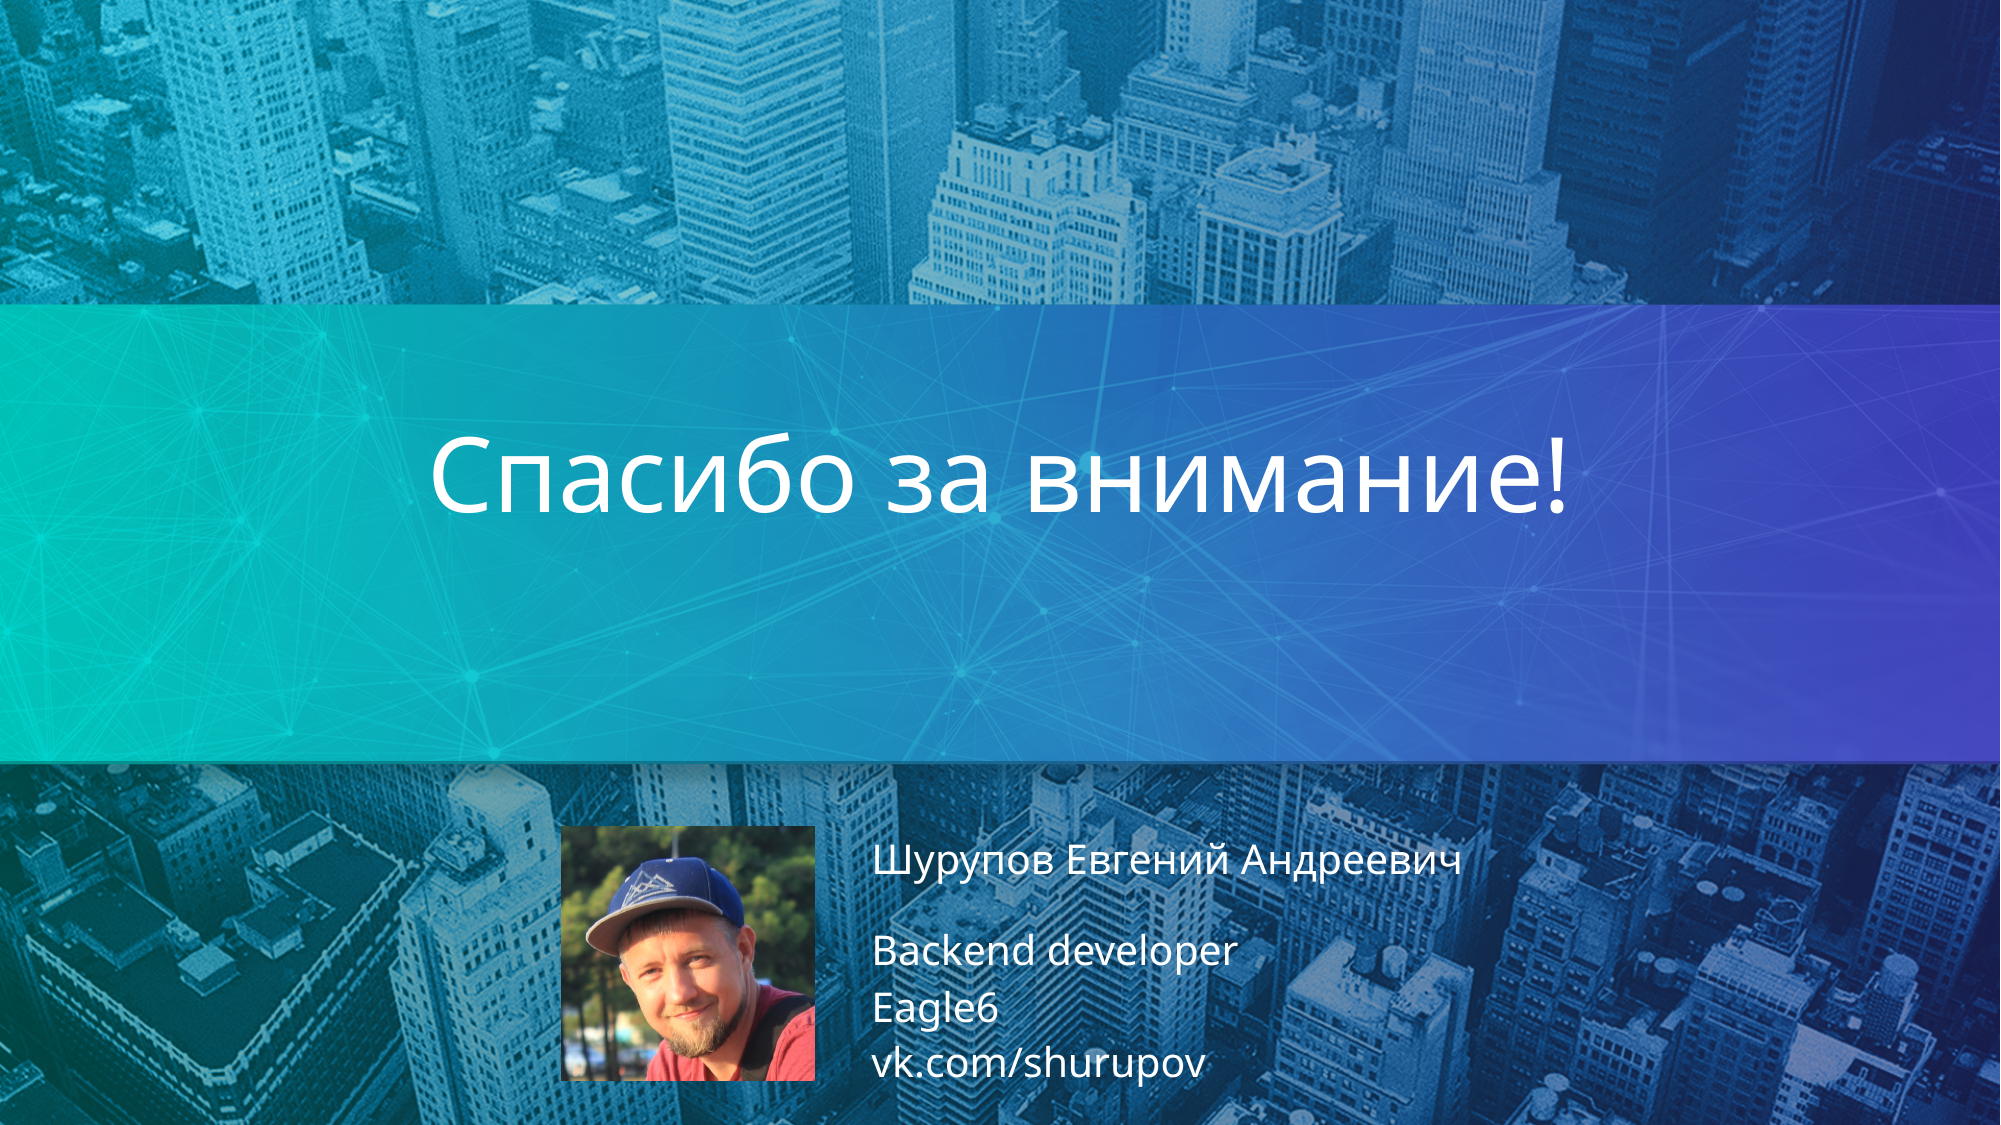

Спасибо за внимание!
# Шурупов Евгений Андреевич
Backend developer
Eagle6
vk.com/shurupov